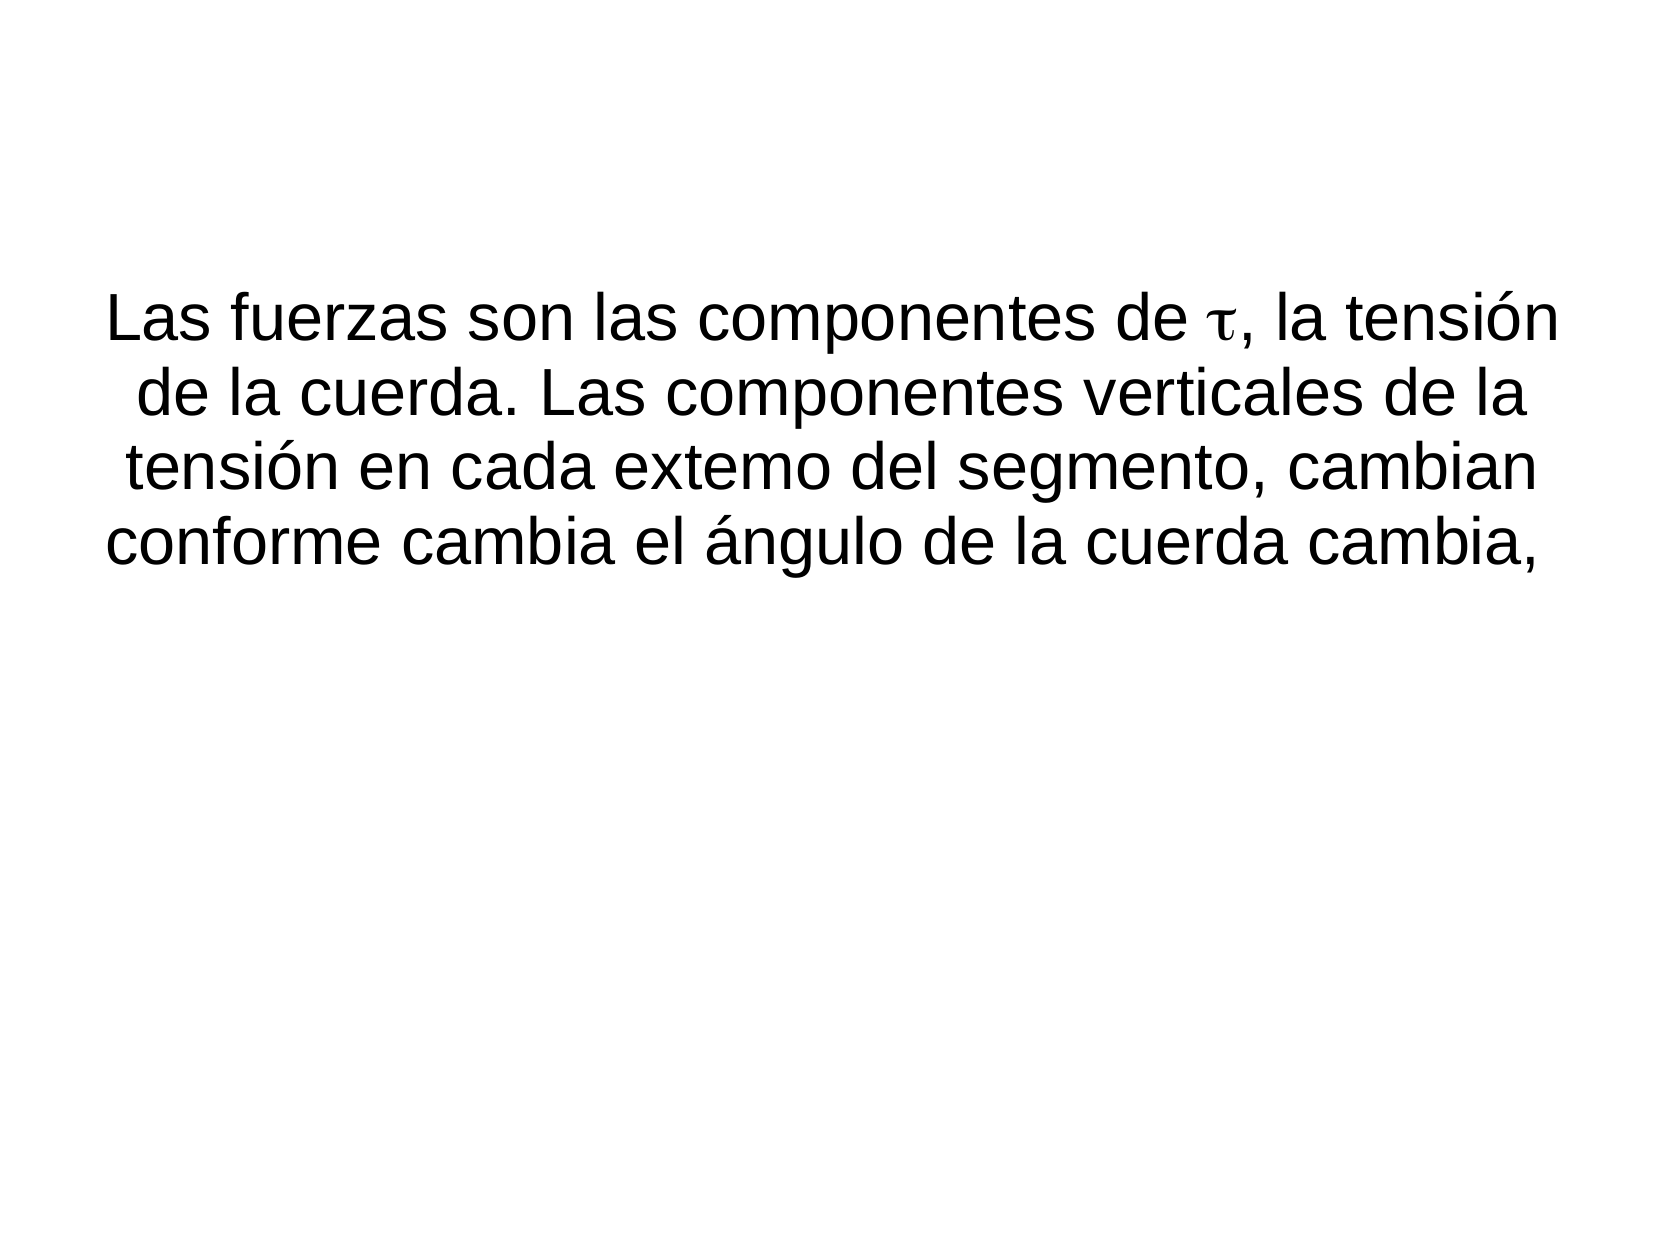

#
Las fuerzas son las componentes de t, la tensión de la cuerda. Las componentes verticales de la tensión en cada extemo del segmento, cambian conforme cambia el ángulo de la cuerda cambia,